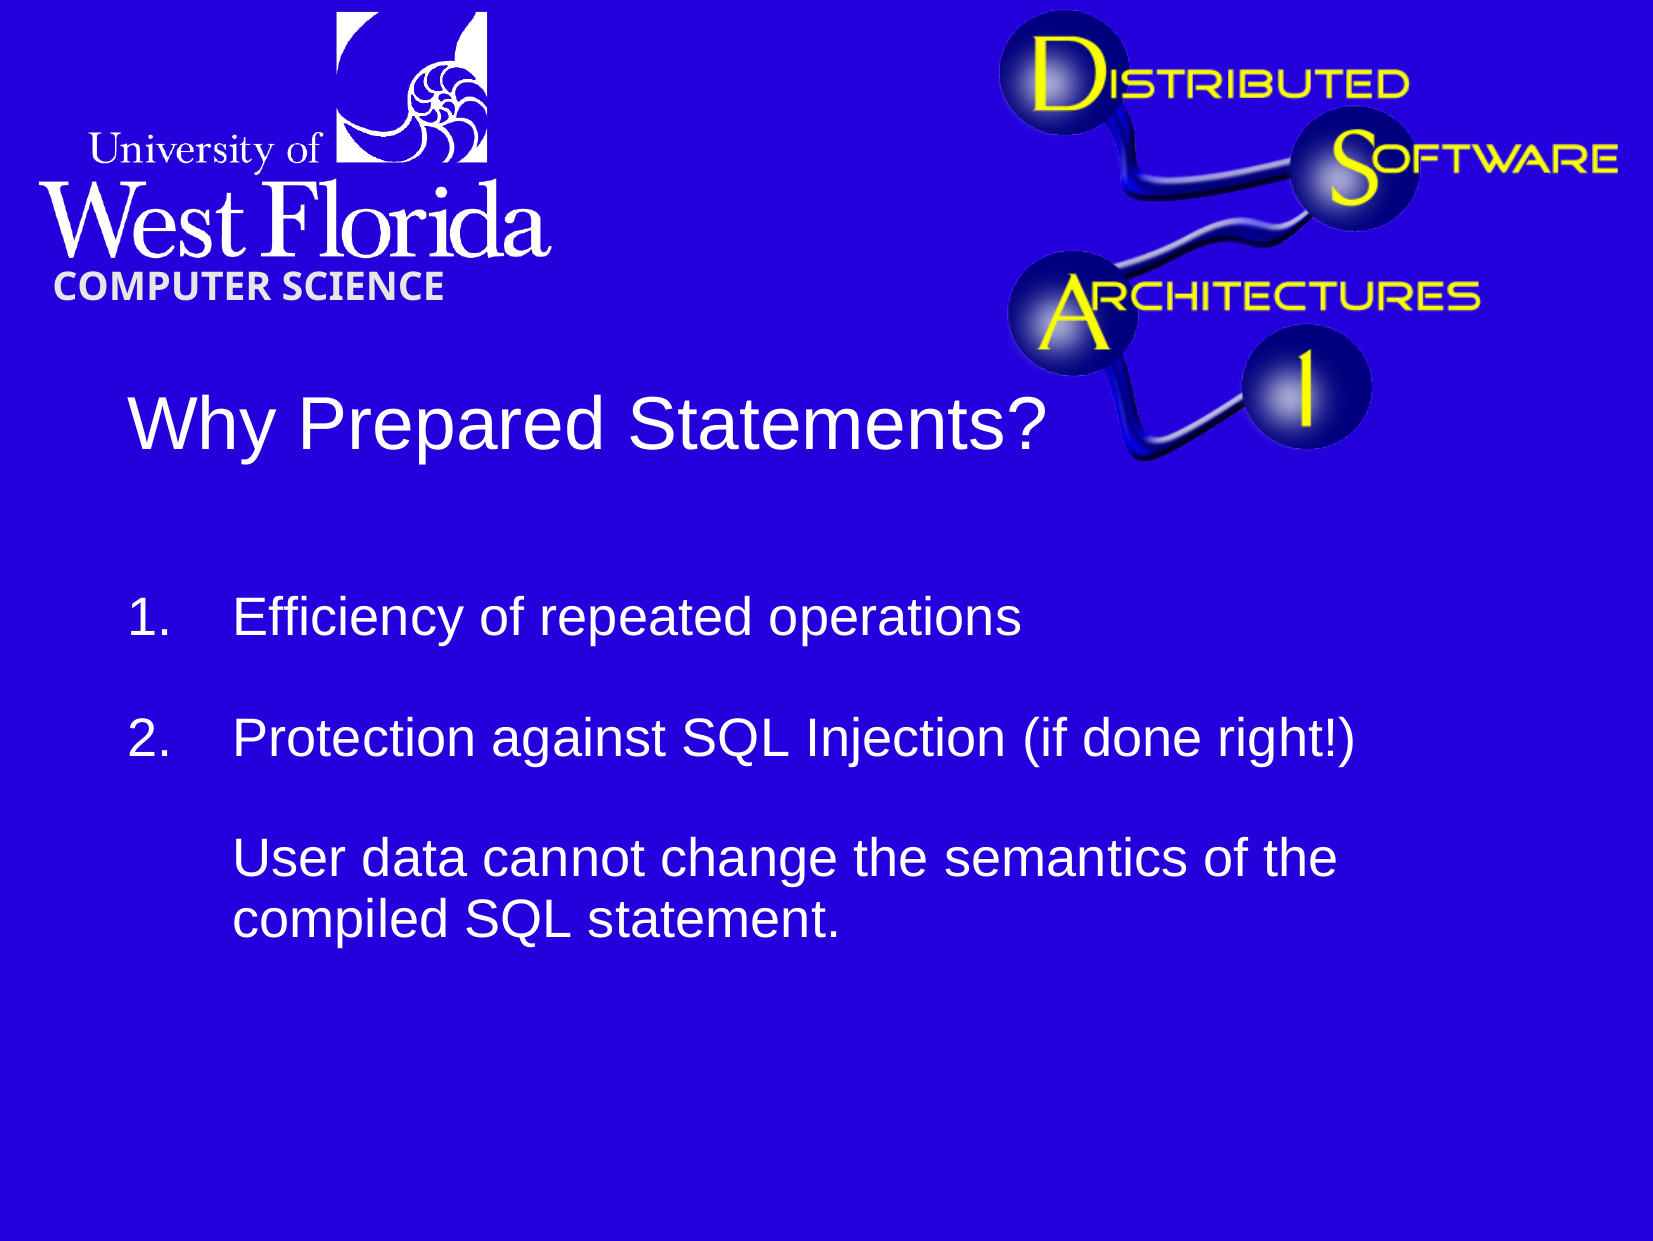

COMPUTER SCIENCE
Why Prepared Statements?
1. Efficiency of repeated operations
2. Protection against SQL Injection (if done right!)
 	 User data cannot change the semantics of the
 compiled SQL statement.